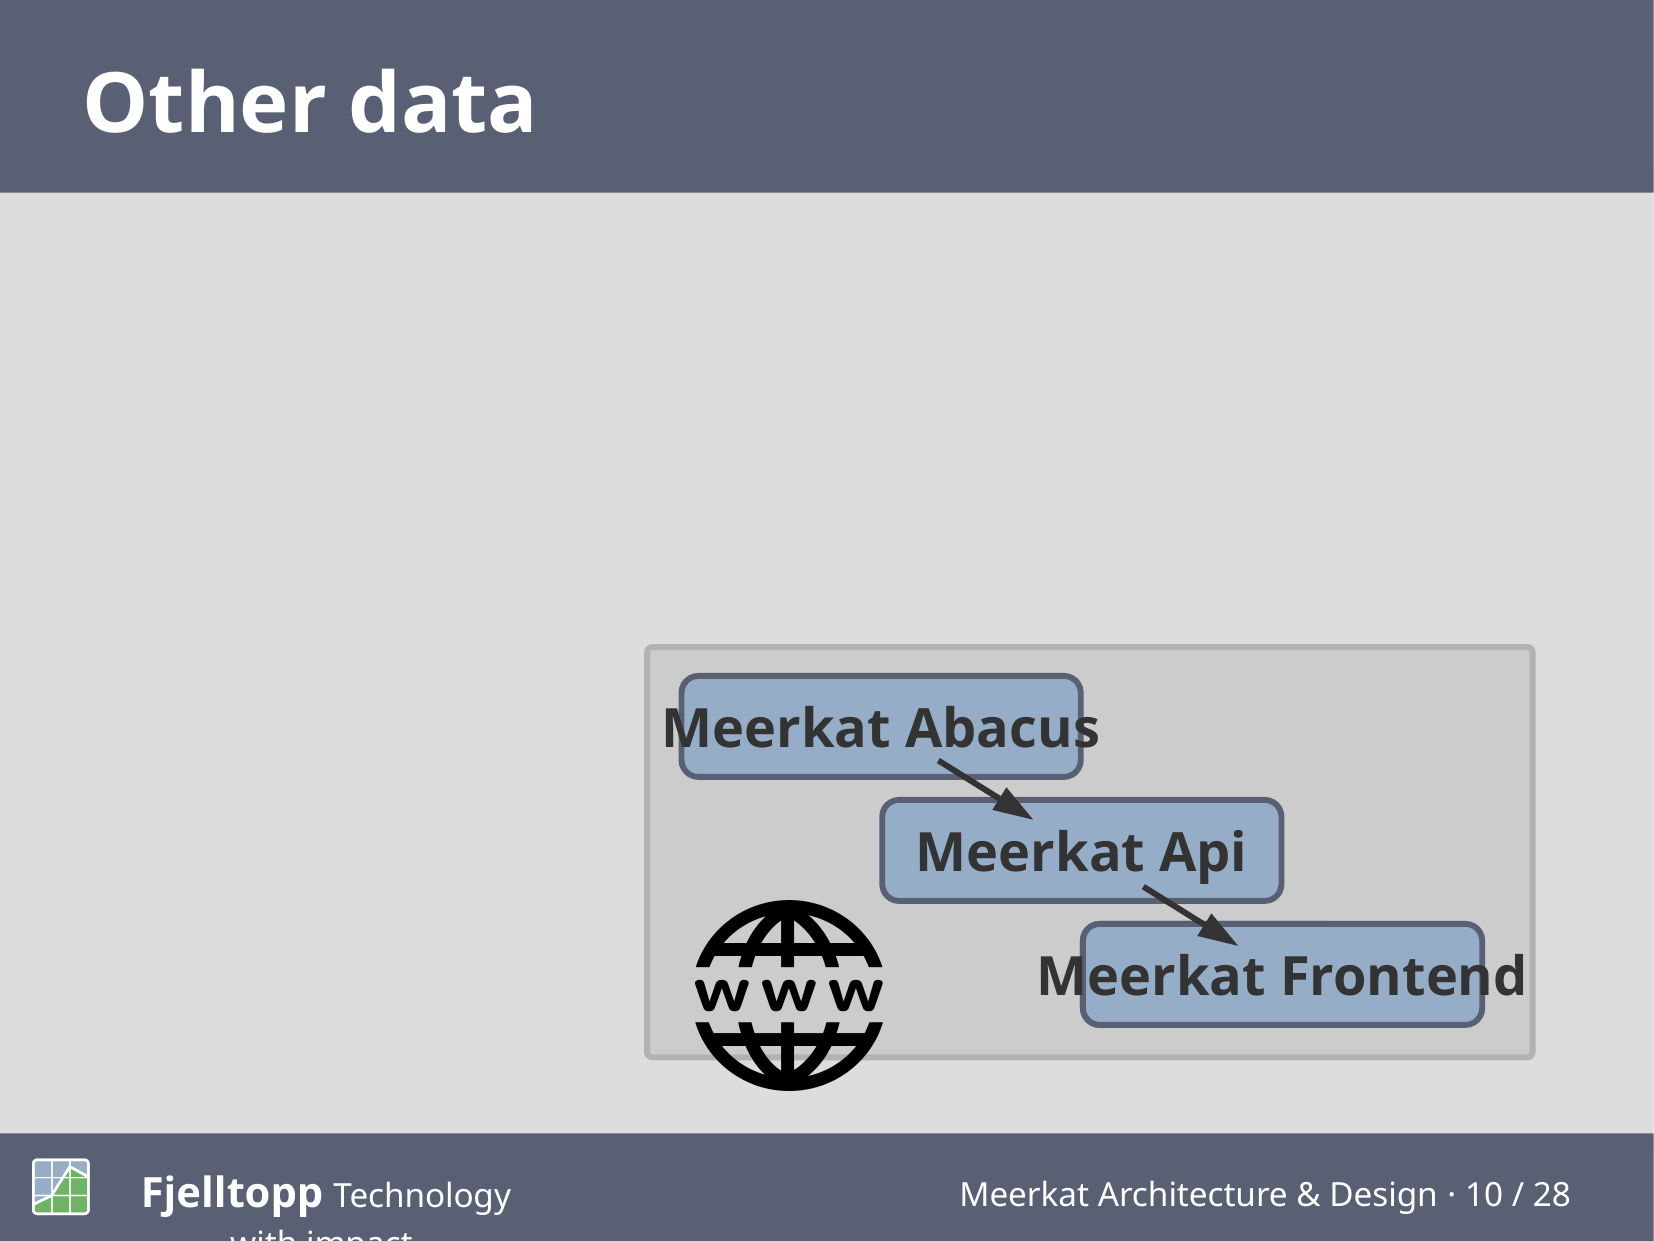

# Other data
Meerkat Abacus
Meerkat Api
Meerkat Frontend
Meerkat API
10